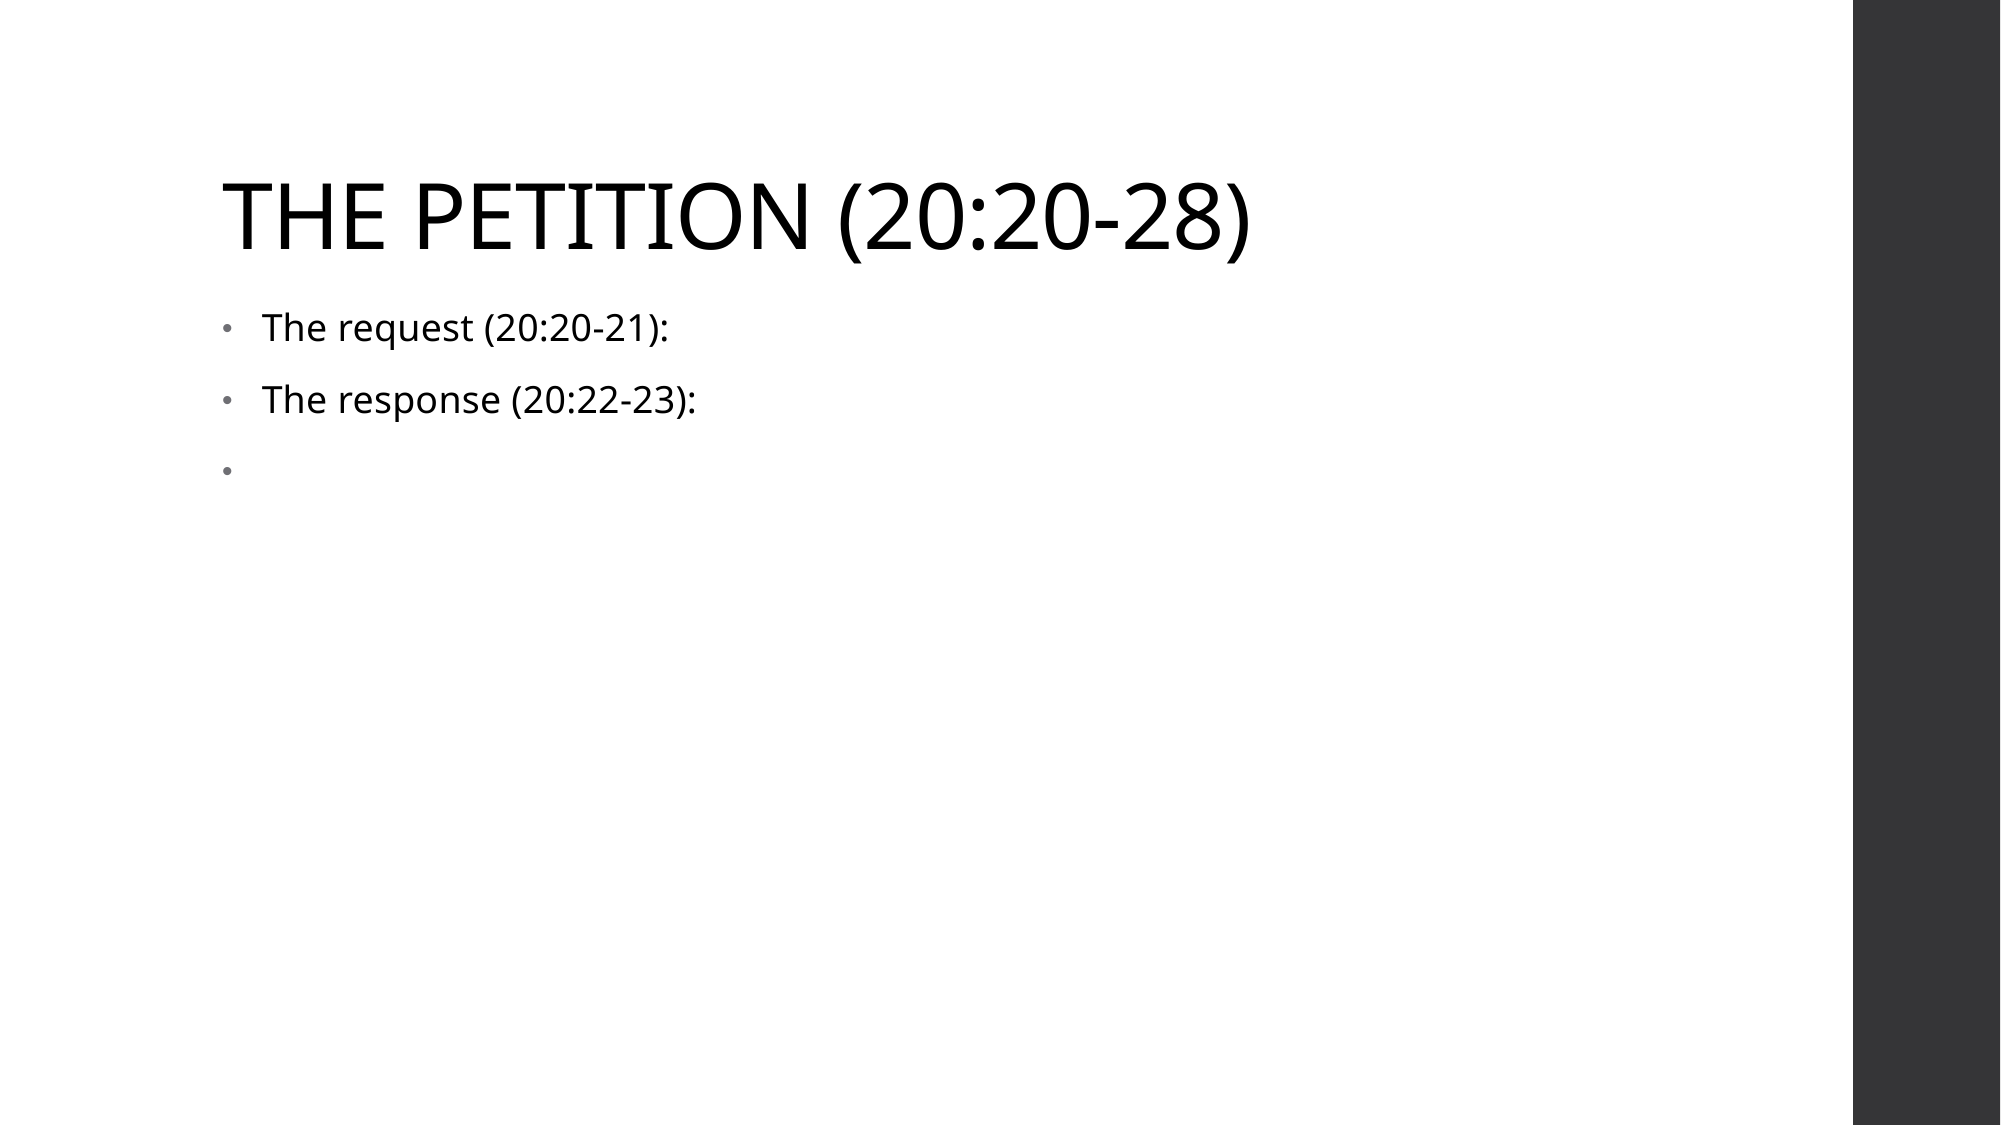

# THE PETITION (20:20-28)
 The request (20:20-21):
 The response (20:22-23):